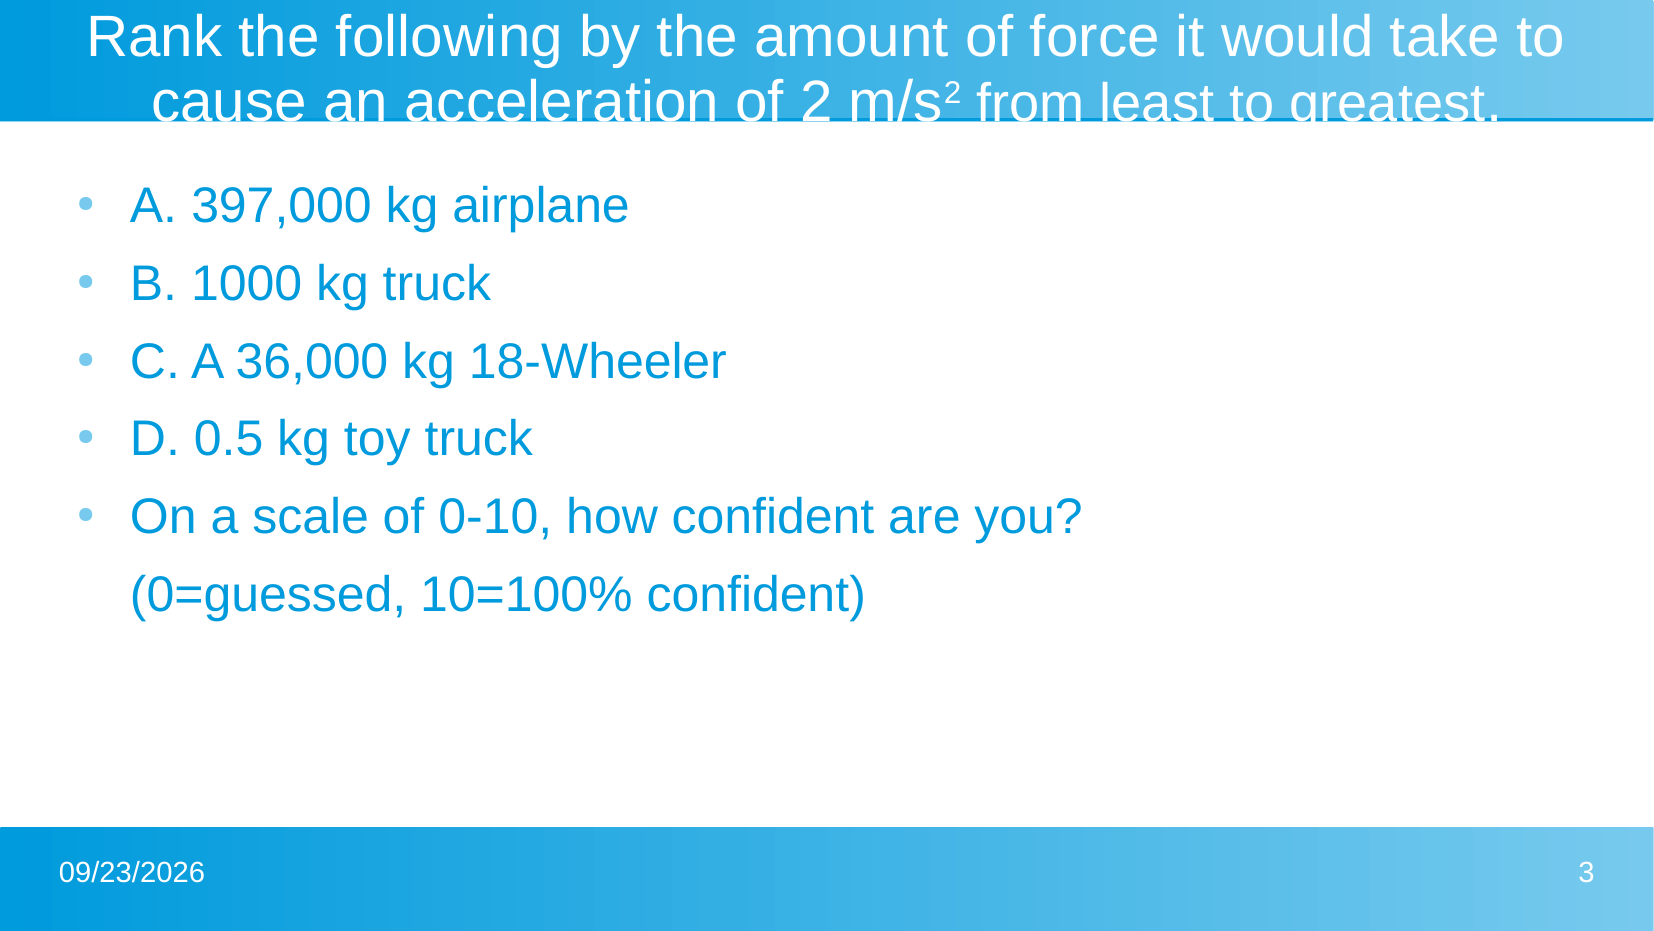

# Rank the following by the amount of force it would take to cause an acceleration of 2 m/s2 from least to greatest.
A. 397,000 kg airplane
B. 1000 kg truck
C. A 36,000 kg 18-Wheeler
D. 0.5 kg toy truck
On a scale of 0-10, how confident are you?
(0=guessed, 10=100% confident)
3